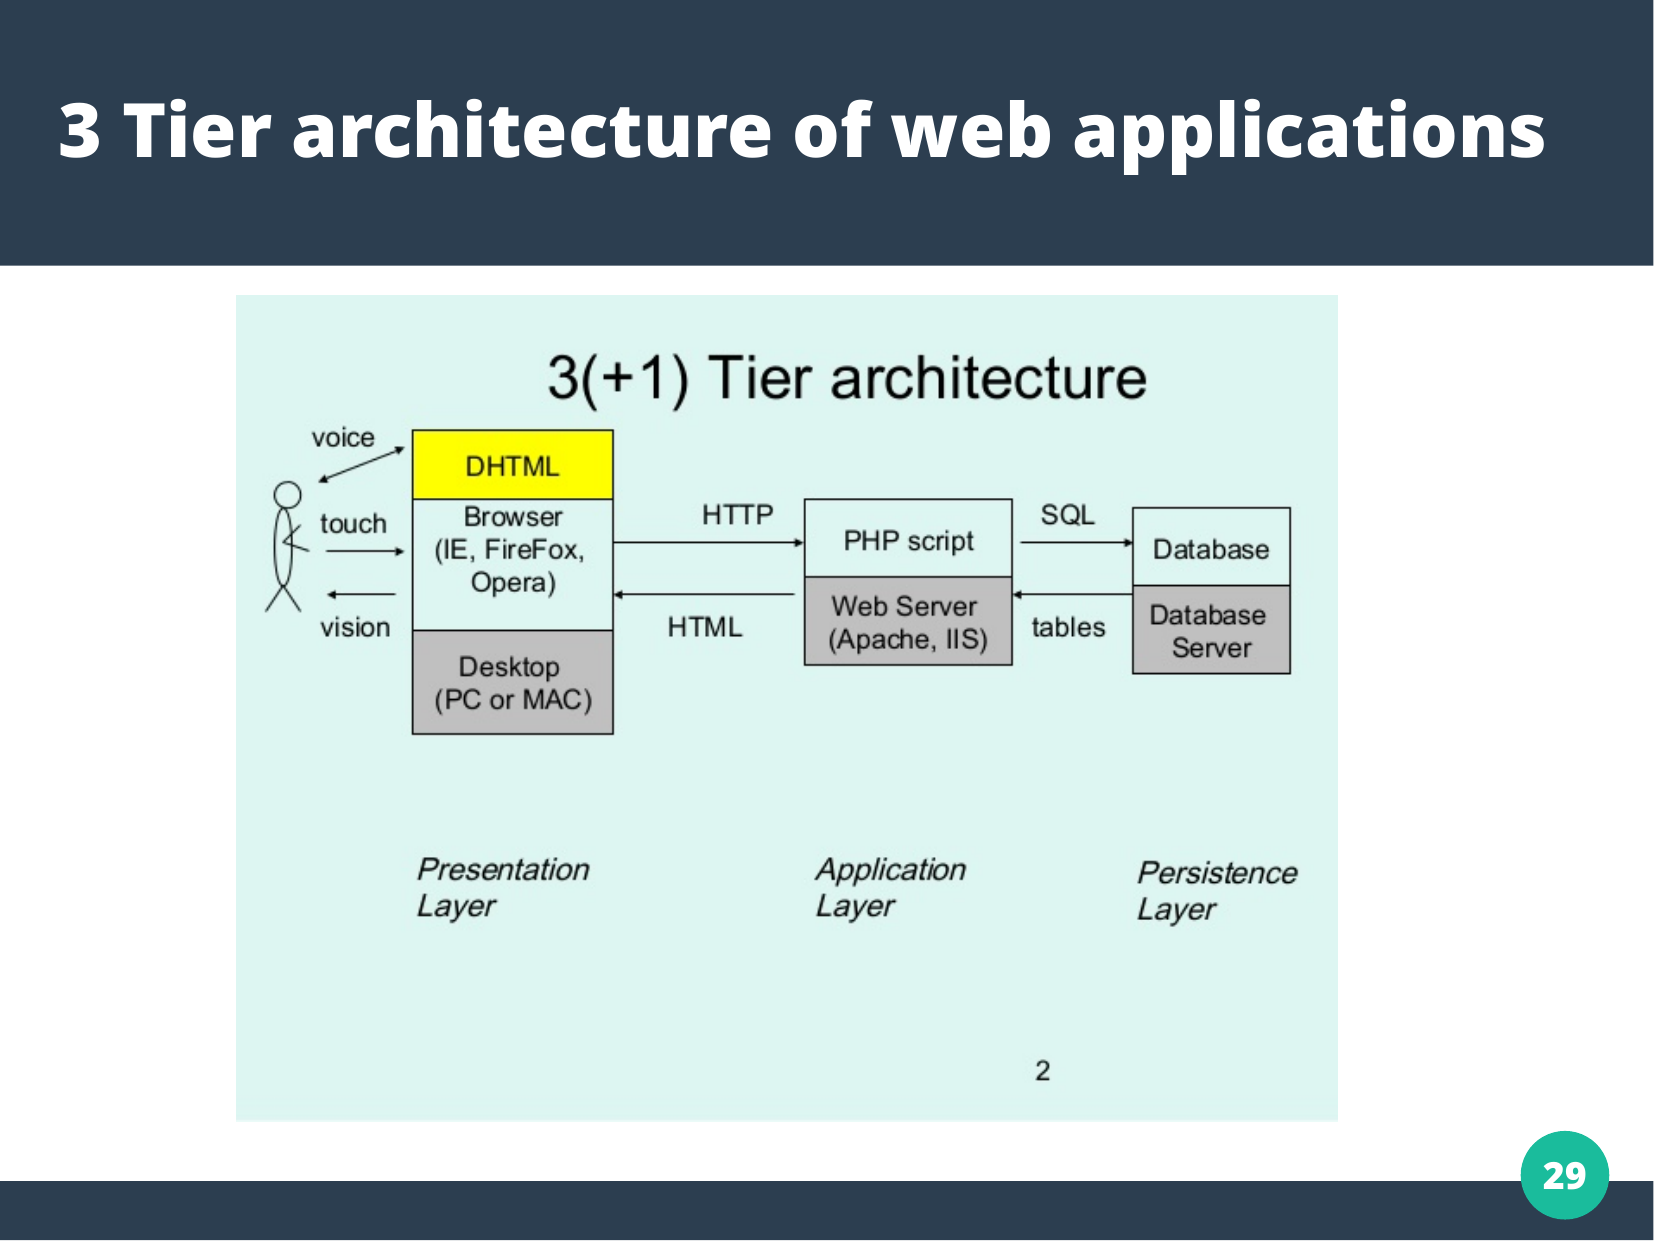

# 3 Tier architecture of web applications
29